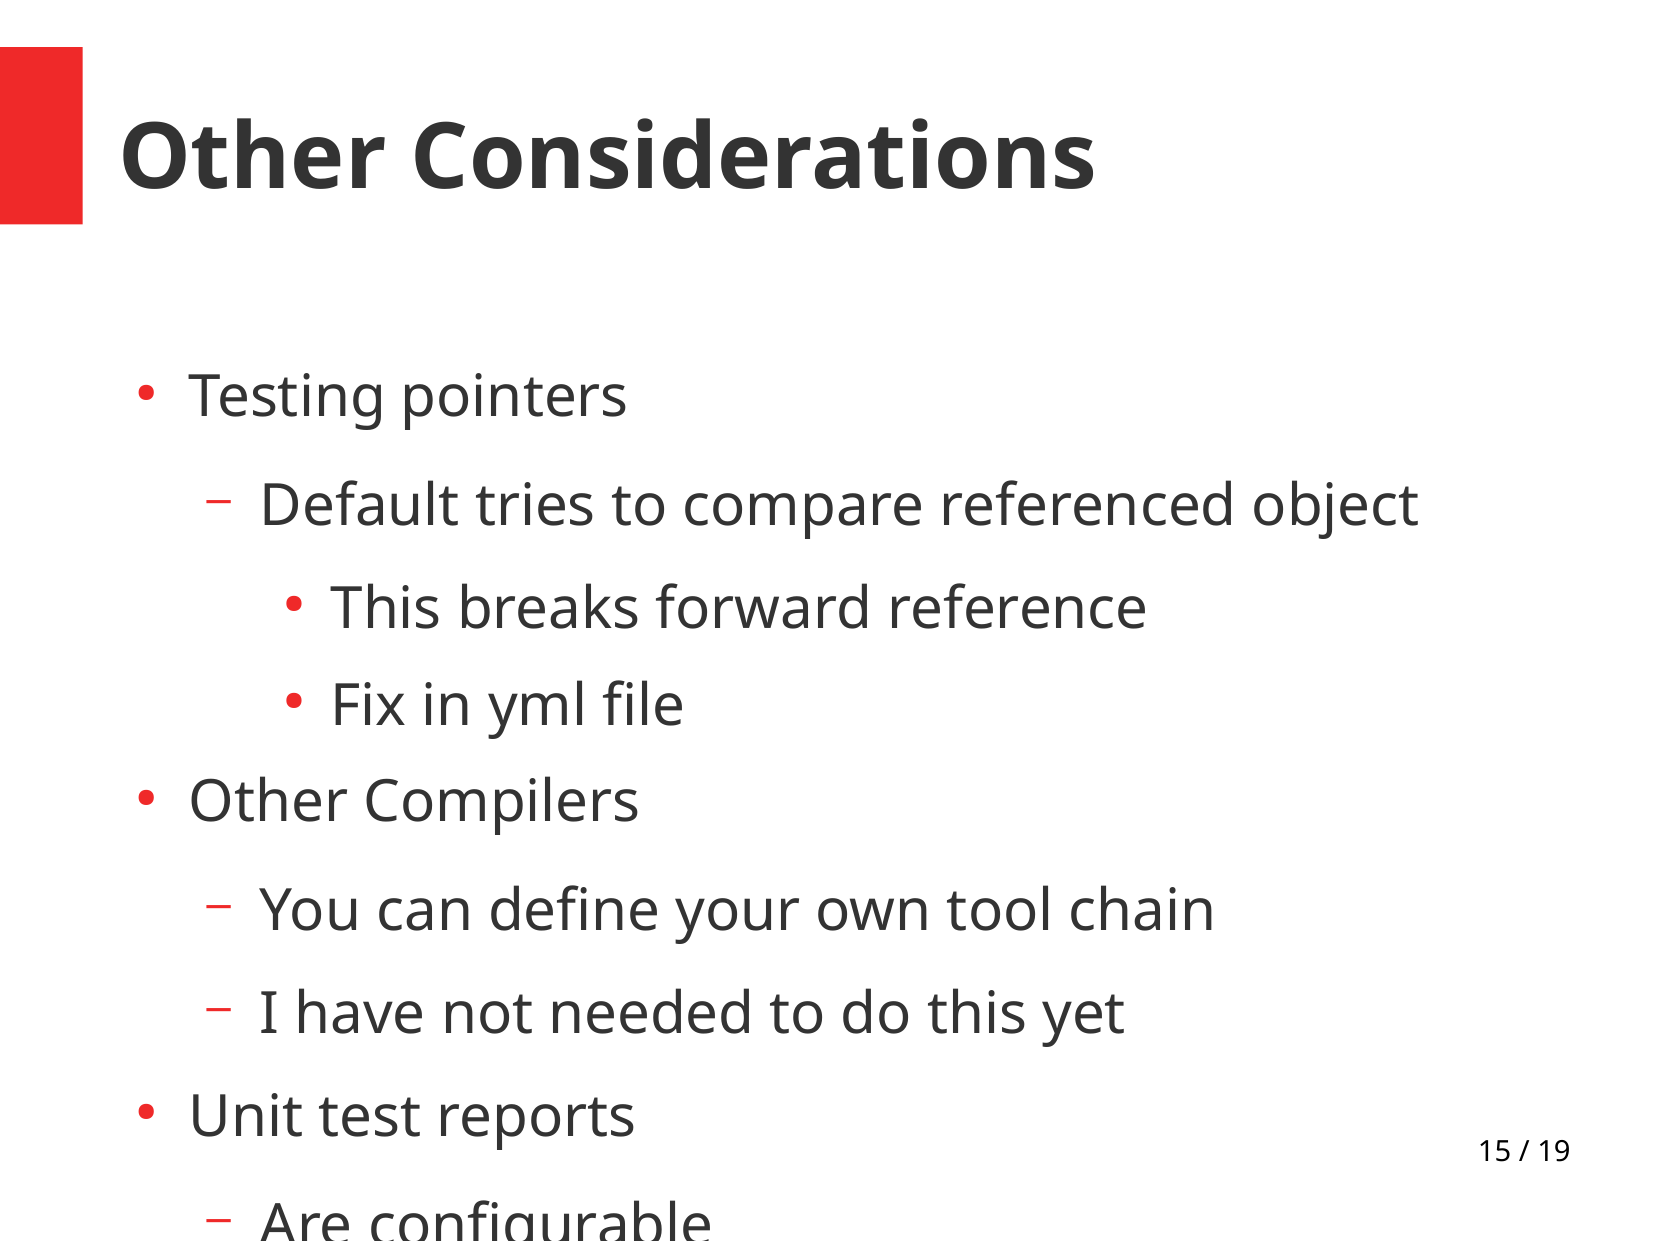

# Other Considerations
Testing pointers
Default tries to compare referenced object
This breaks forward reference
Fix in yml file
Other Compilers
You can define your own tool chain
I have not needed to do this yet
Unit test reports
Are configurable
15